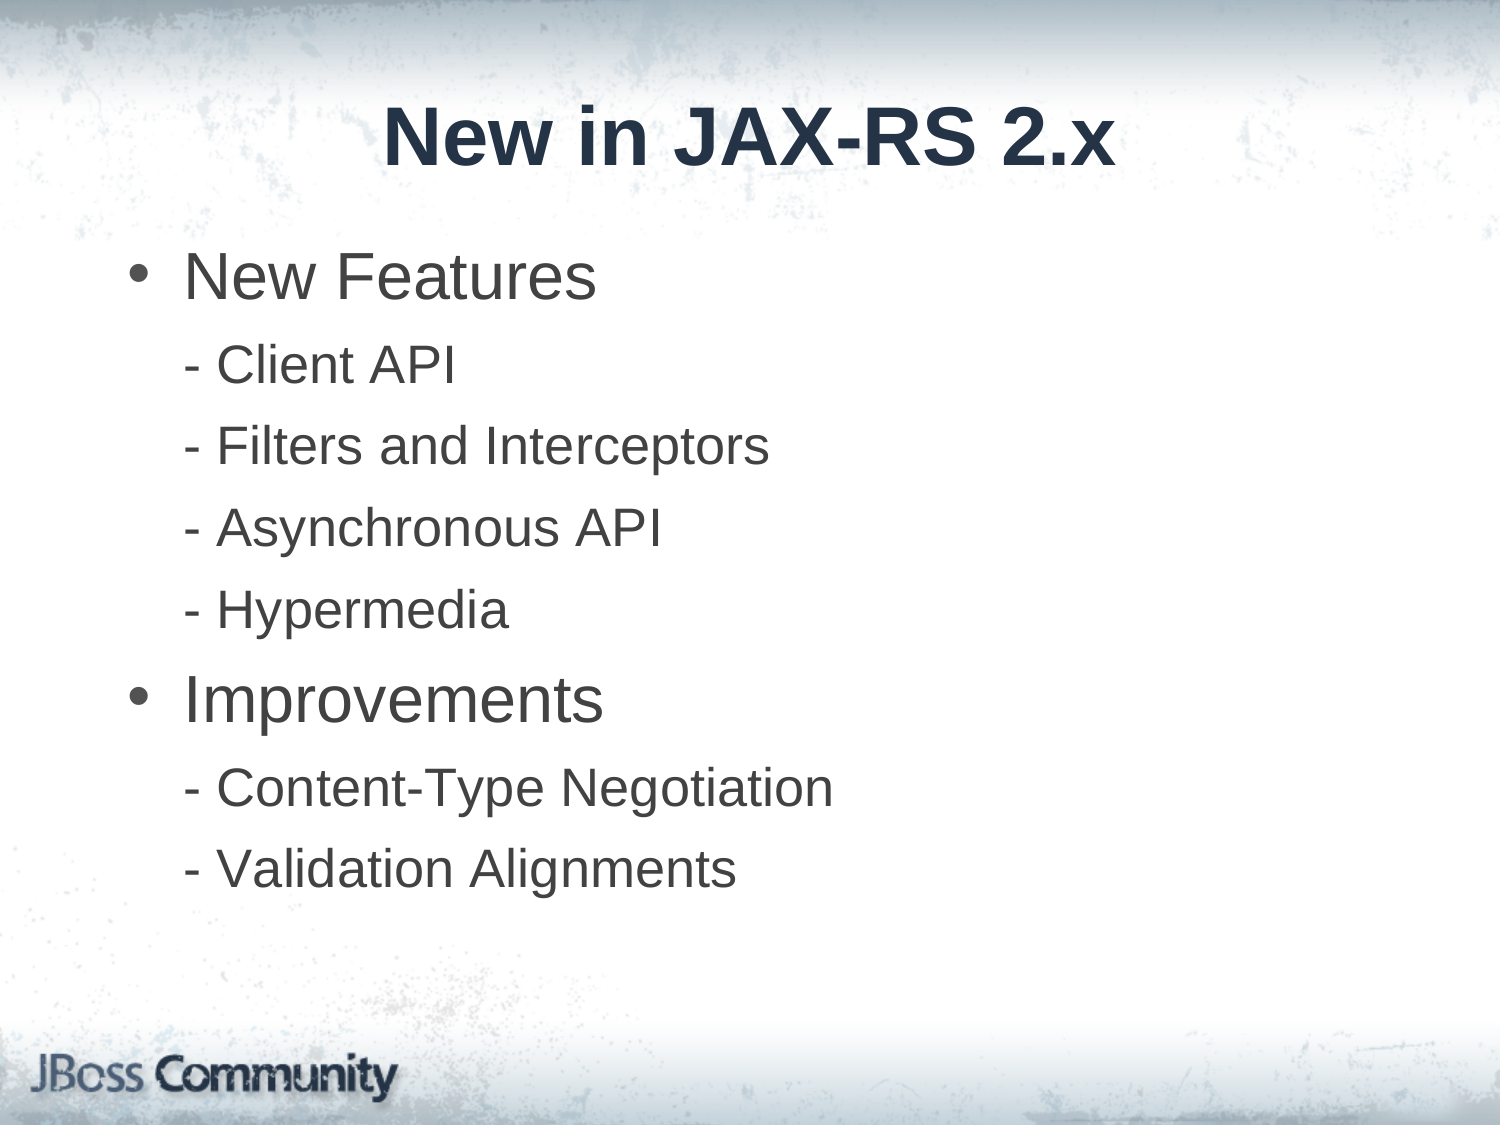

# New in JAX-RS 2.x
New Features
- Client API
- Filters and Interceptors
- Asynchronous API
- Hypermedia
Improvements
- Content-Type Negotiation
- Validation Alignments